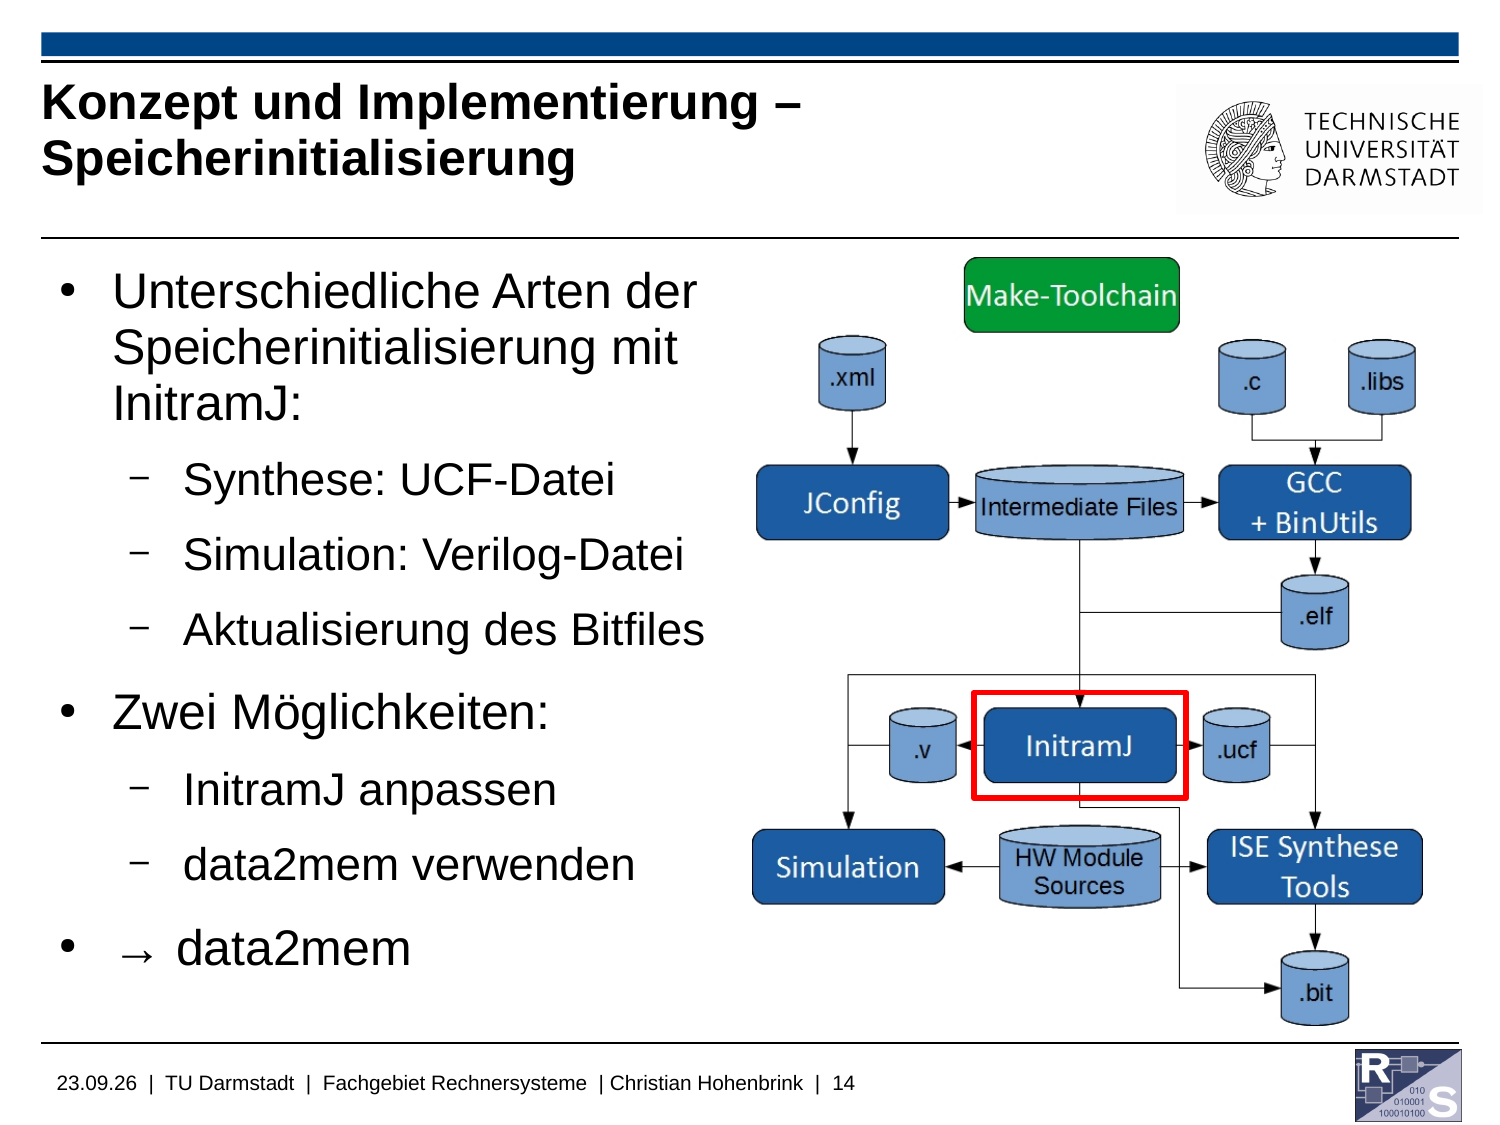

# Konzept und Implementierung – Speicherinitialisierung
Unterschiedliche Arten der Speicherinitialisierung mit InitramJ:
Synthese: UCF-Datei
Simulation: Verilog-Datei
Aktualisierung des Bitfiles
Zwei Möglichkeiten:
InitramJ anpassen
data2mem verwenden
→ data2mem